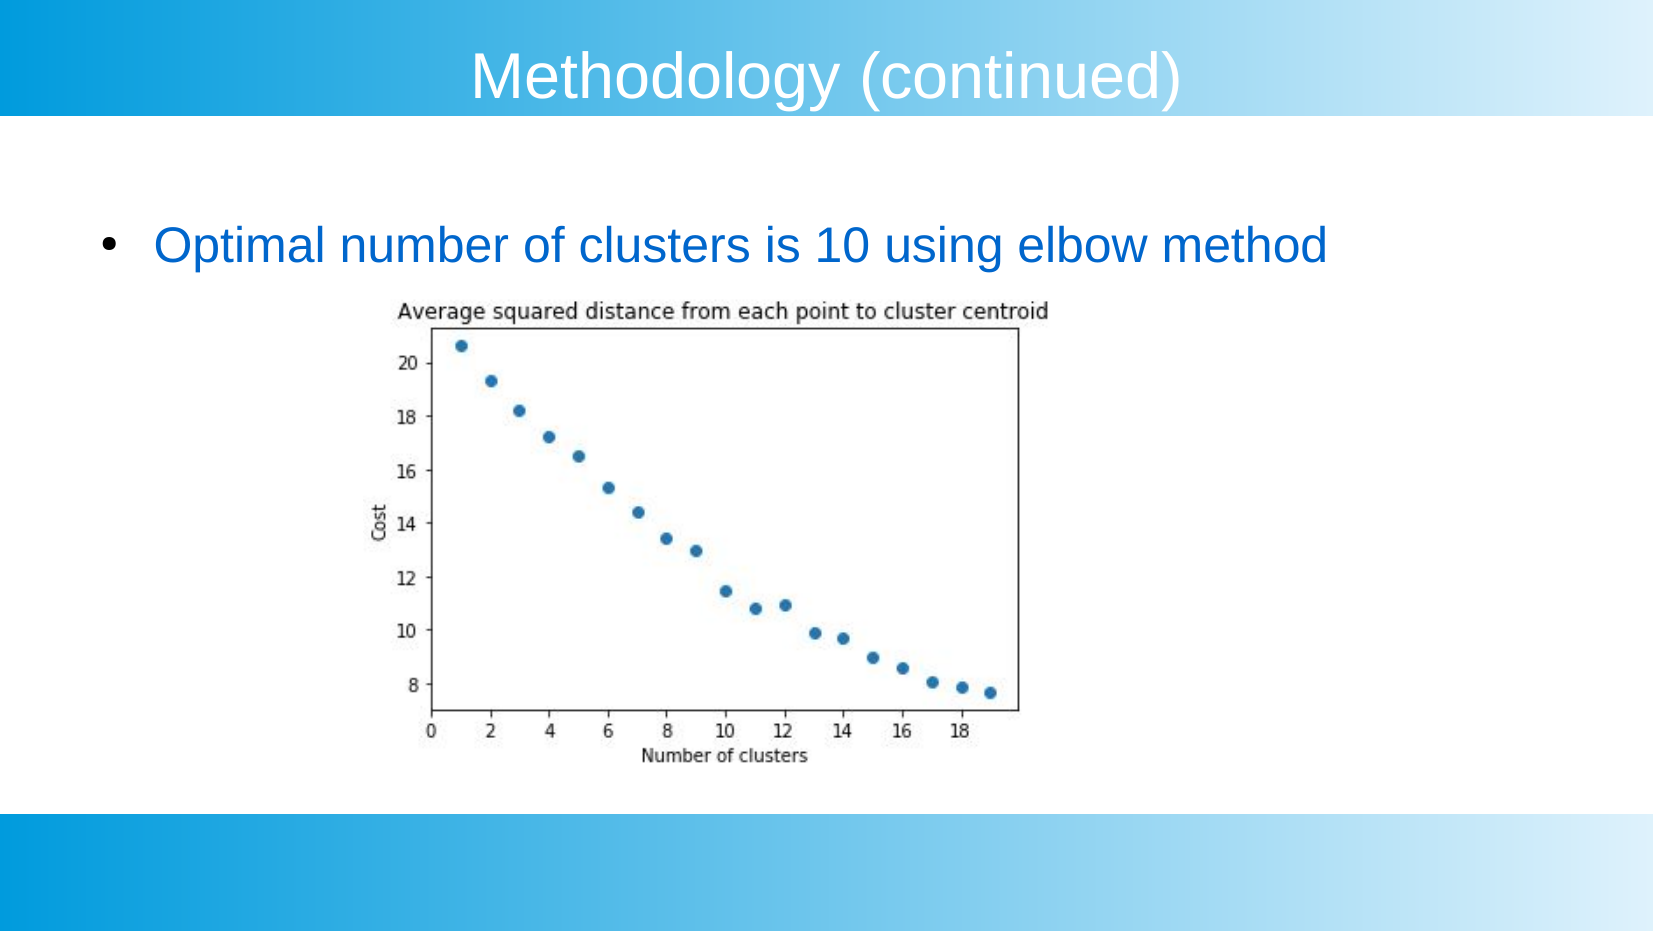

# Methodology (continued)
Optimal number of clusters is 10 using elbow method